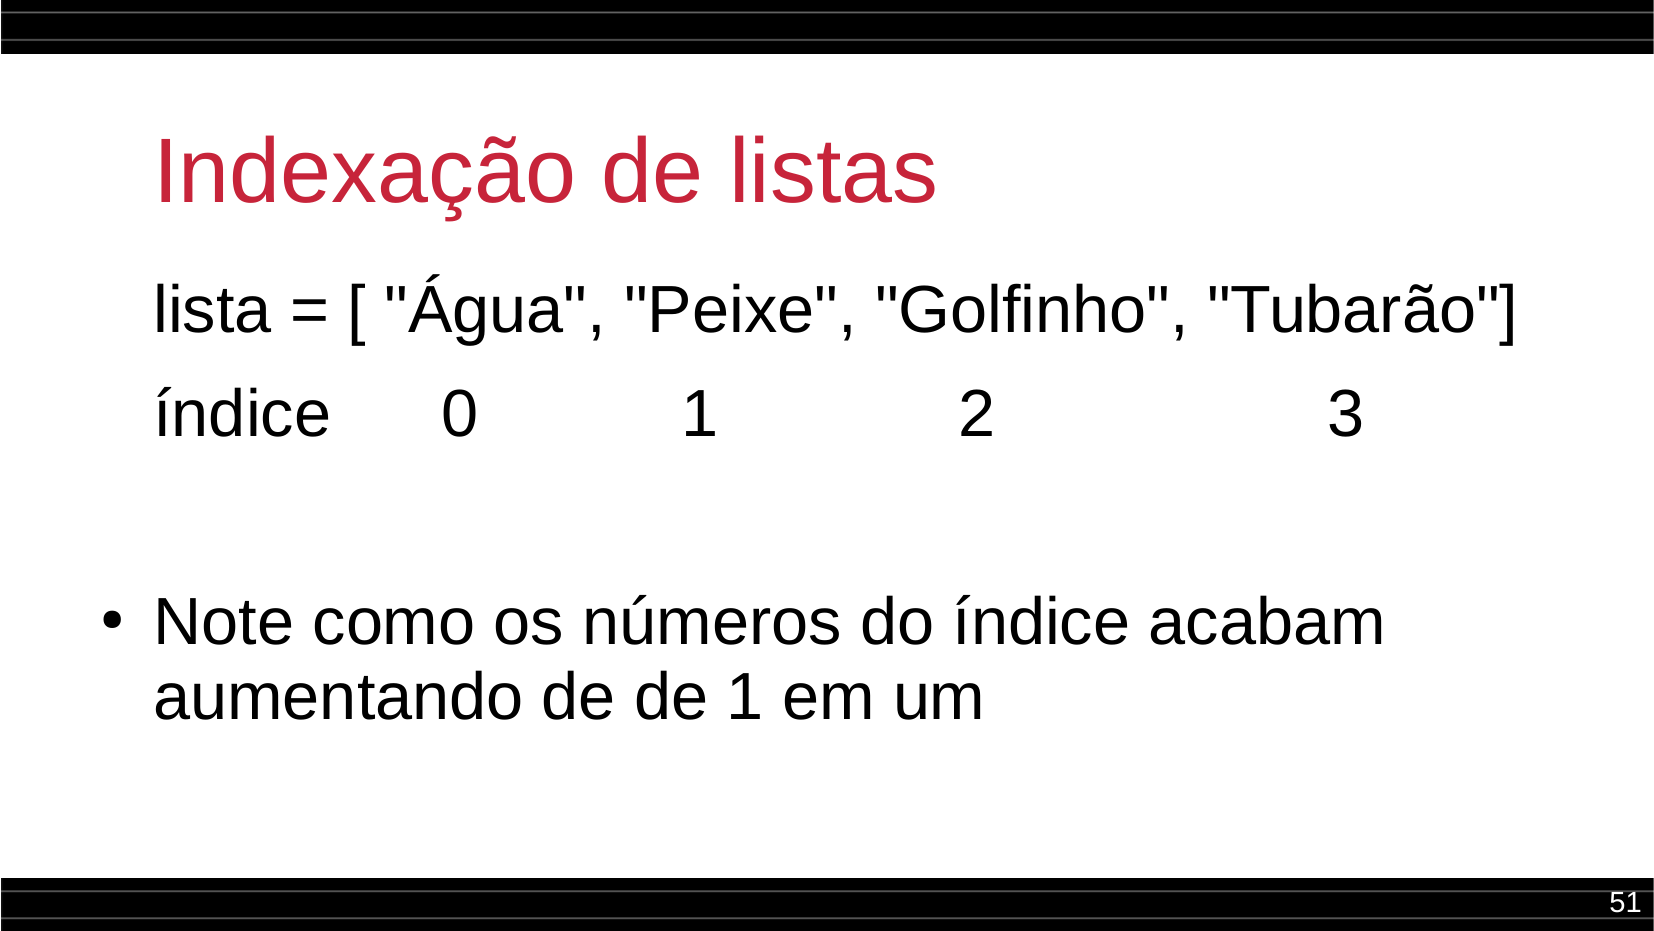

# Indexação de listas
lista = [ "Água", "Peixe", "Golfinho", "Tubarão"]
índice 0 1 2 3
Note como os números do índice acabam aumentando de de 1 em um